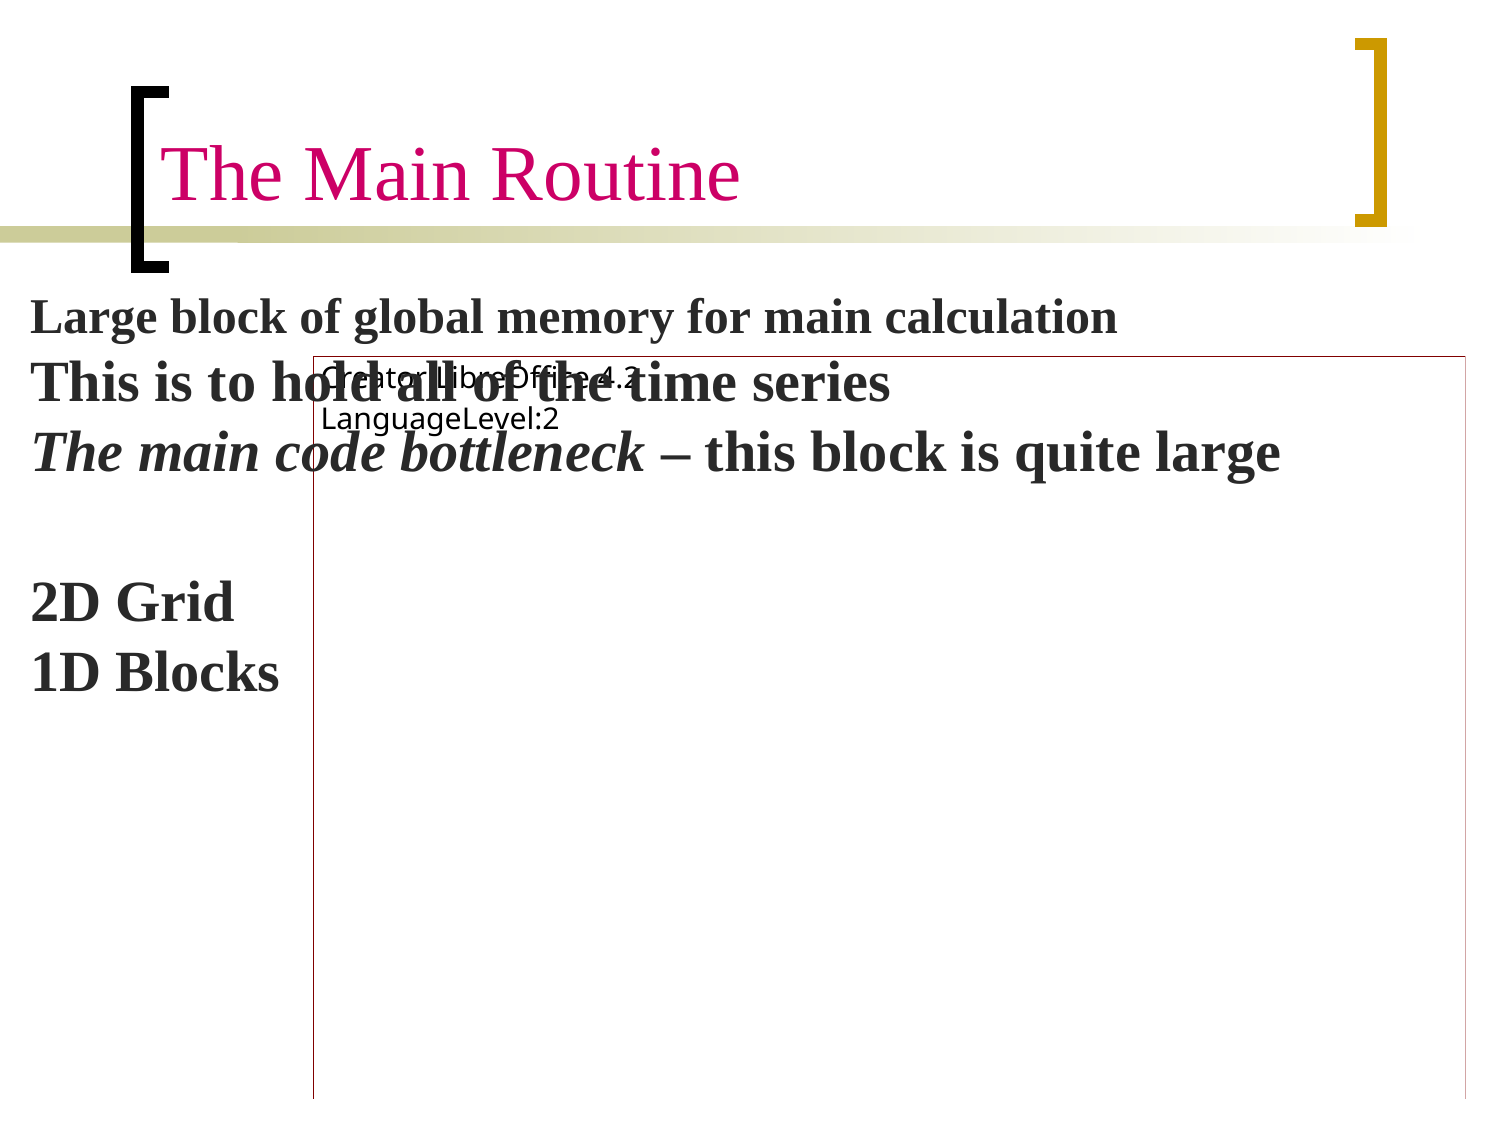

# The Main Routine
Large block of global memory for main calculation
This is to hold all of the time series
The main code bottleneck – this block is quite large
2D Grid
1D Blocks